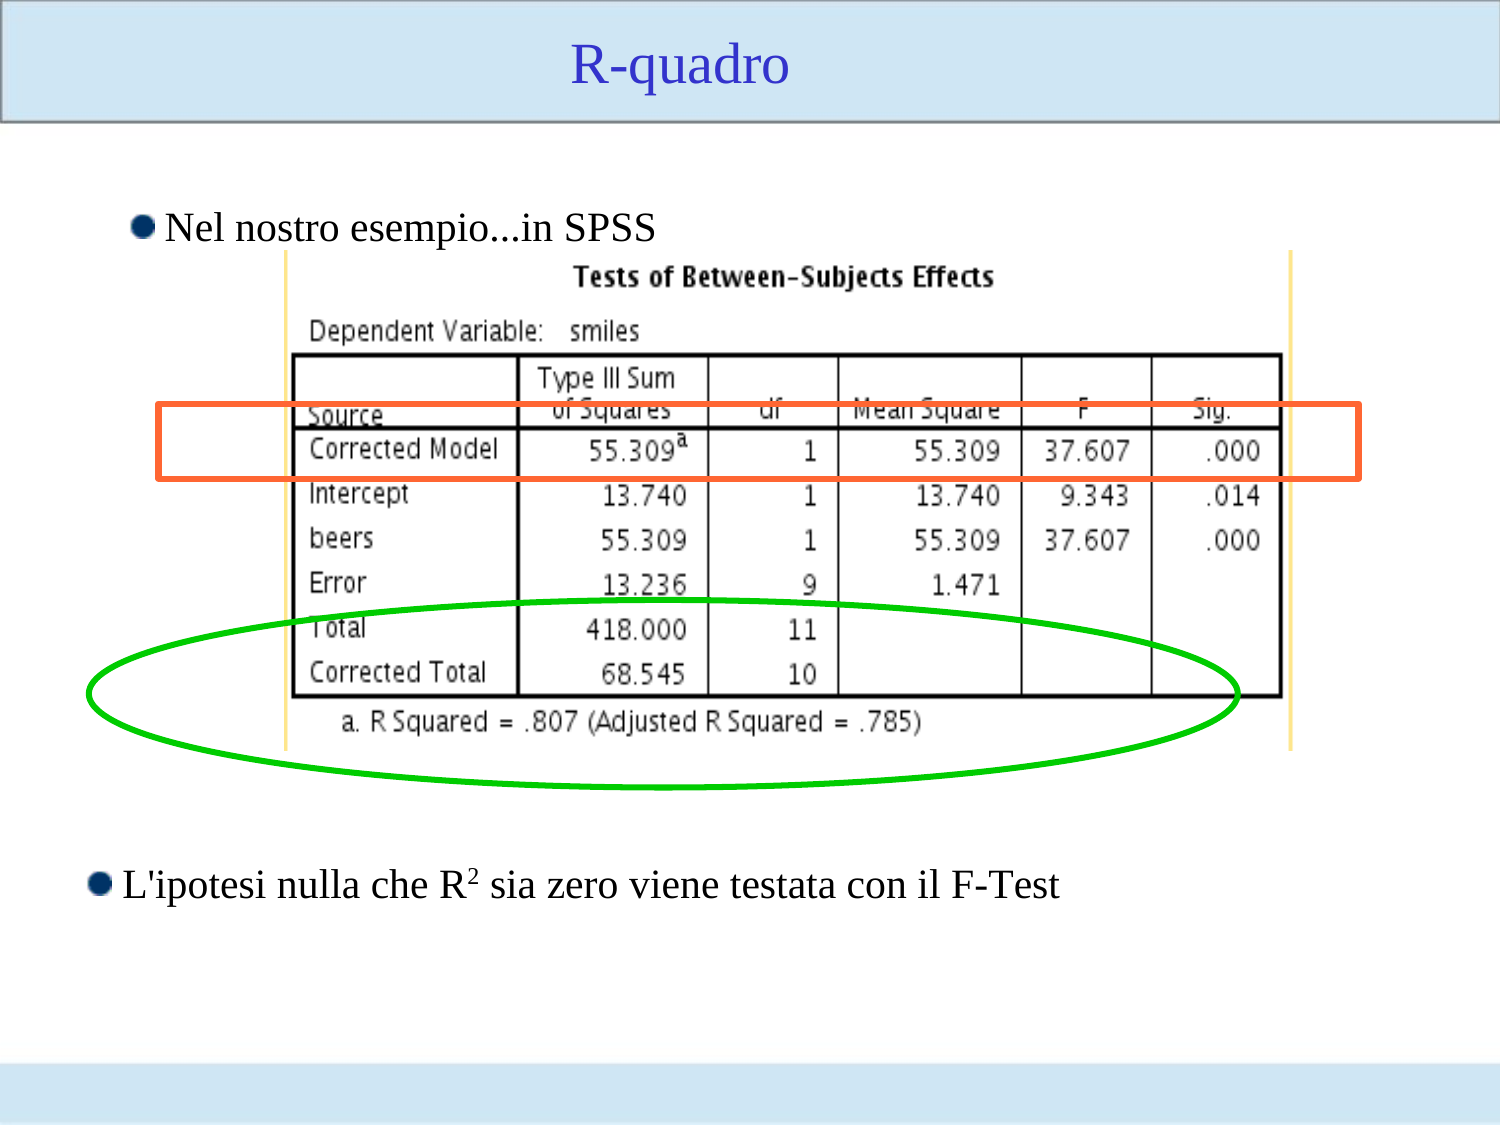

# R-quadro
 Nel nostro esempio...in SPSS
 L'ipotesi nulla che R2 sia zero viene testata con il F-Test
73